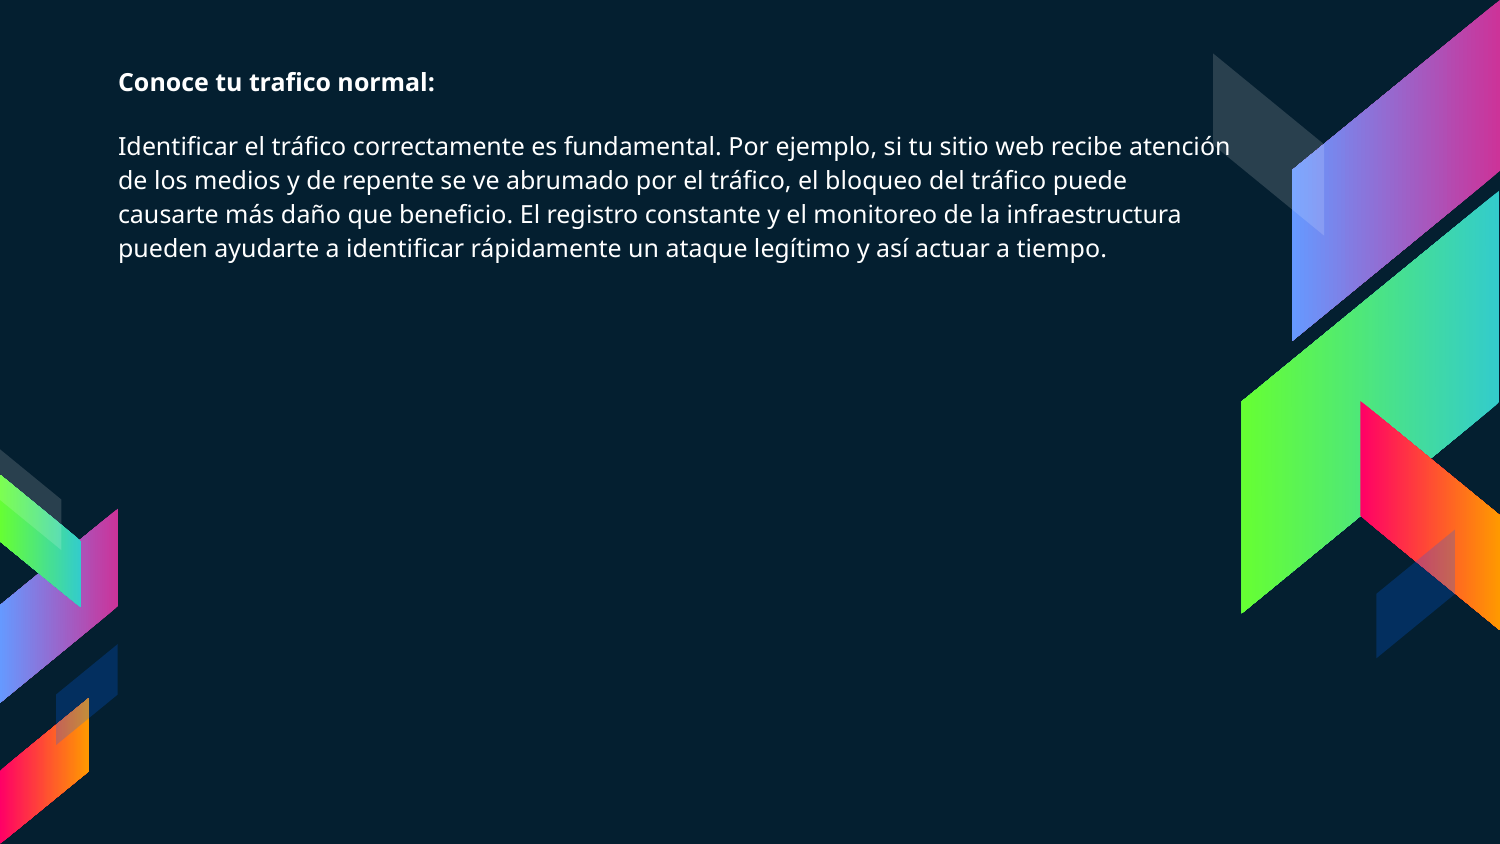

# Conoce tu trafico normal:
Identificar el tráfico correctamente es fundamental. Por ejemplo, si tu sitio web recibe atención de los medios y de repente se ve abrumado por el tráfico, el bloqueo del tráfico puede causarte más daño que beneficio. El registro constante y el monitoreo de la infraestructura pueden ayudarte a identificar rápidamente un ataque legítimo y así actuar a tiempo.